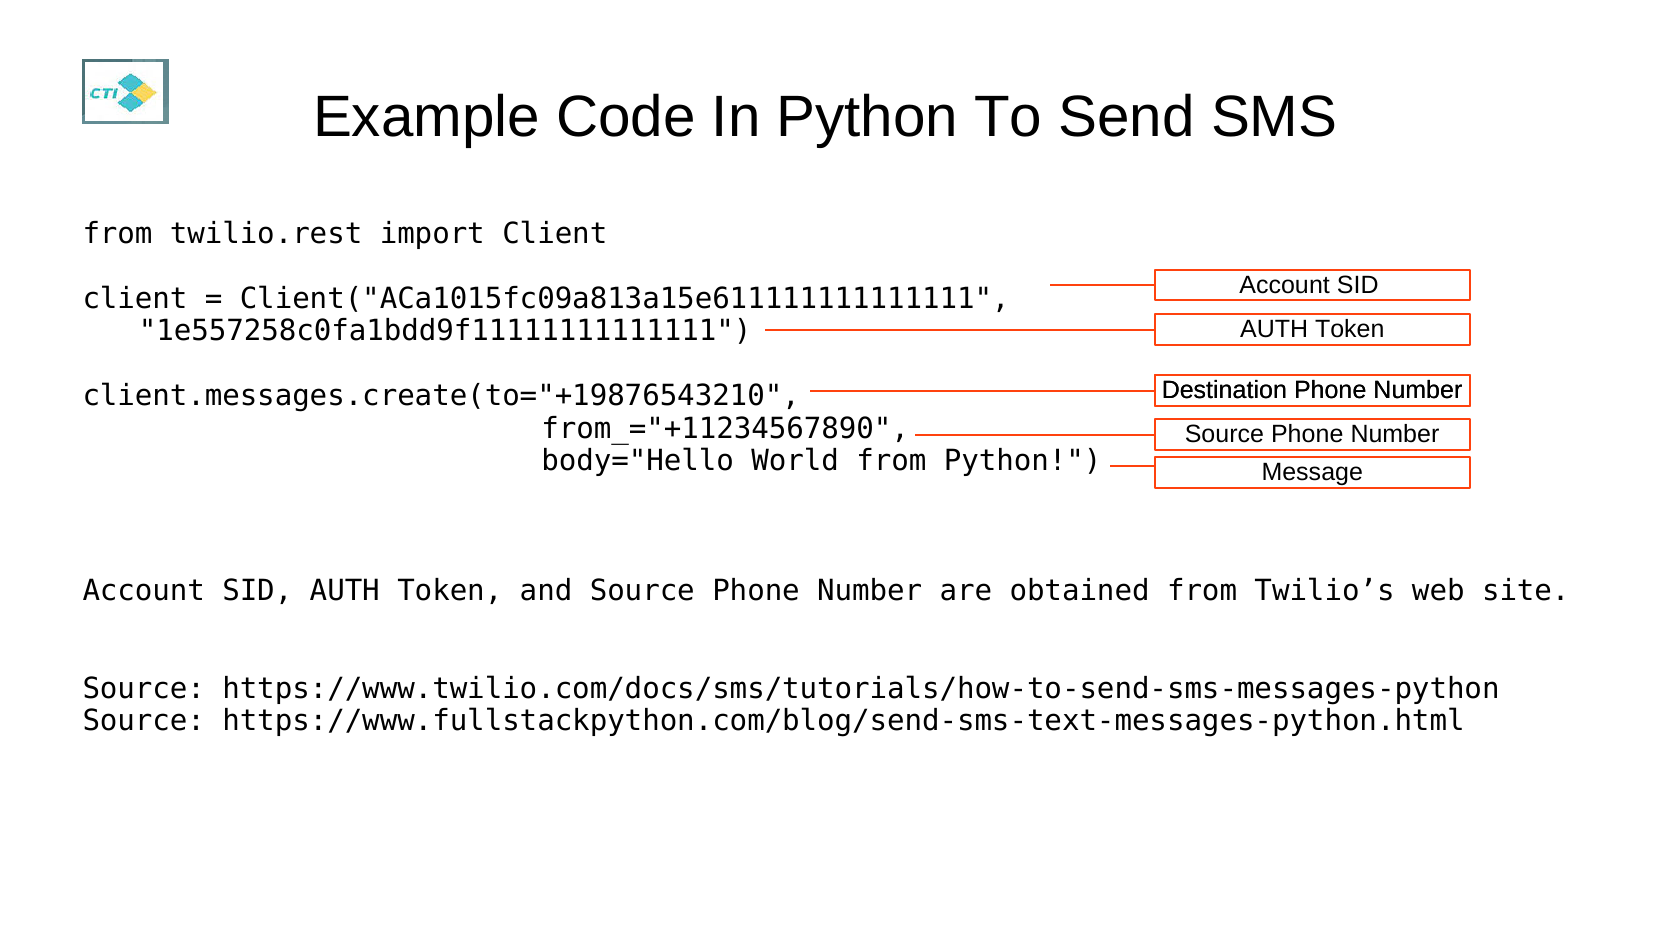

# Example Code In Python To Send SMS
from twilio.rest import Client
client = Client("ACa1015fc09a813a15e611111111111111", "1e557258c0fa1bdd9f11111111111111")
client.messages.create(to="+19876543210",
 from_="+11234567890",
 body="Hello World from Python!")
Account SID, AUTH Token, and Source Phone Number are obtained from Twilio’s web site.
Source: https://www.twilio.com/docs/sms/tutorials/how-to-send-sms-messages-python
Source: https://www.fullstackpython.com/blog/send-sms-text-messages-python.html
Account SID
AUTH Token
Destination Phone Number
Destination Phone Number
Source Phone Number
Message